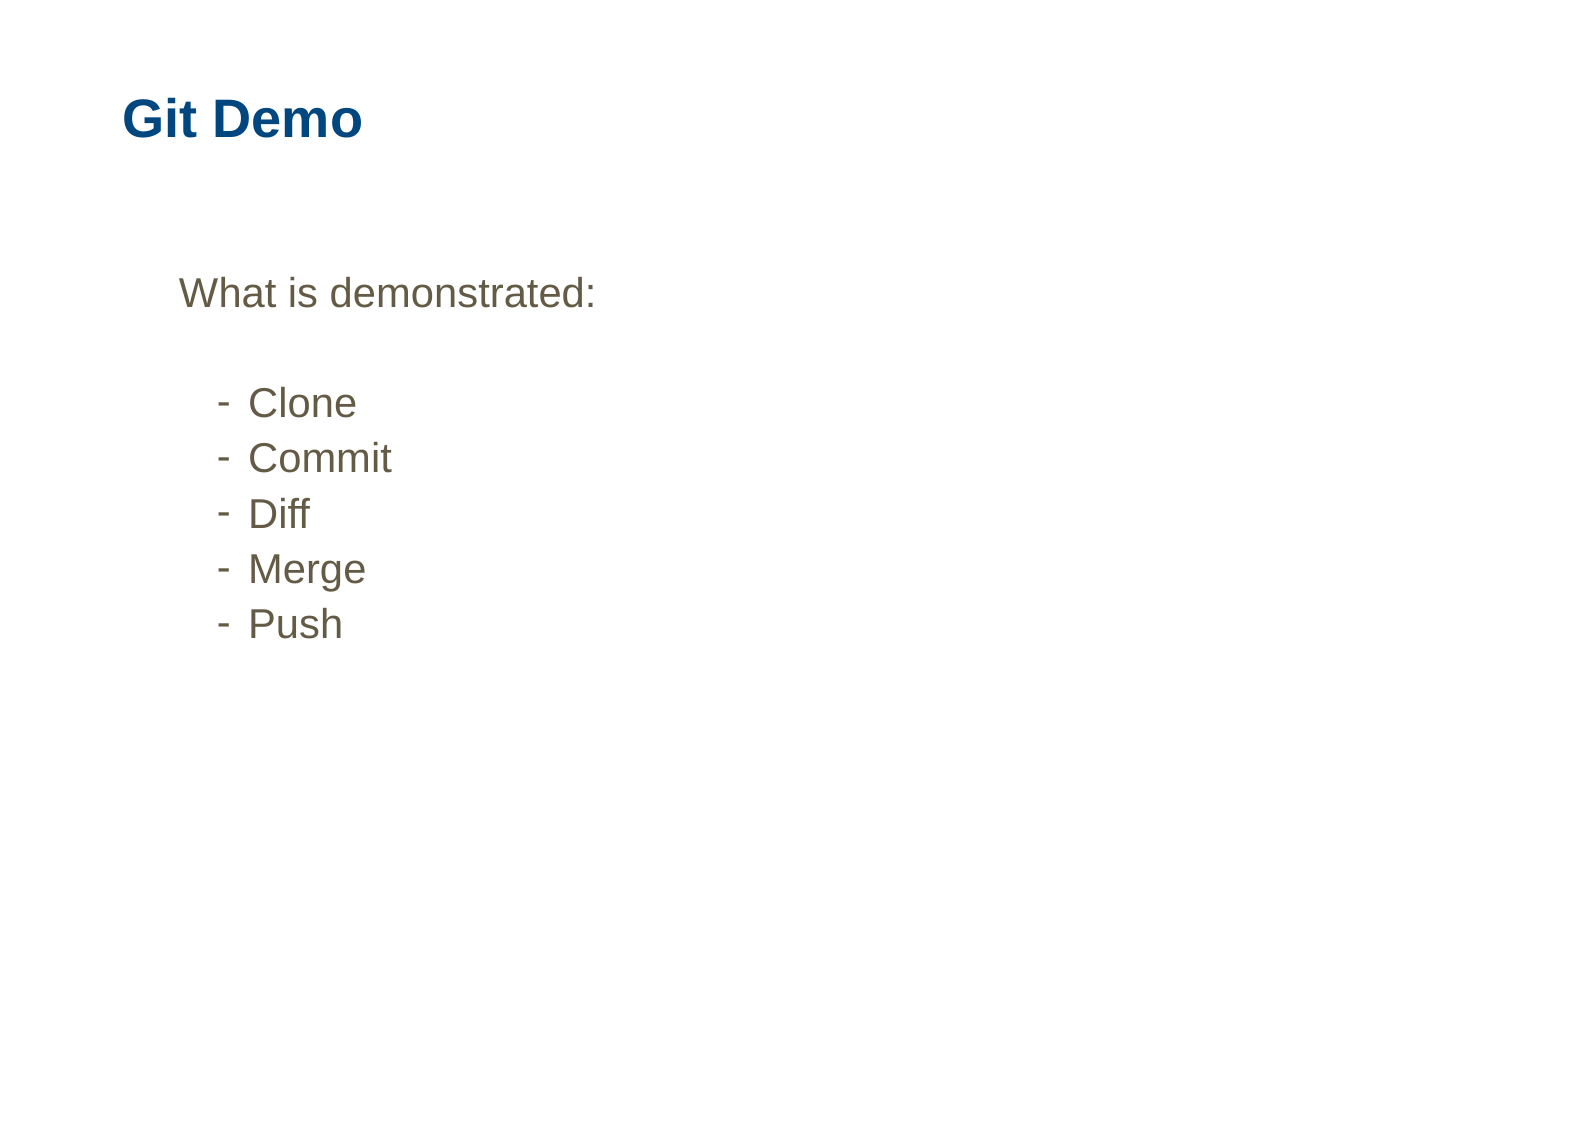

# Git Demo
What is demonstrated:
Clone
Commit
Diff
Merge
Push